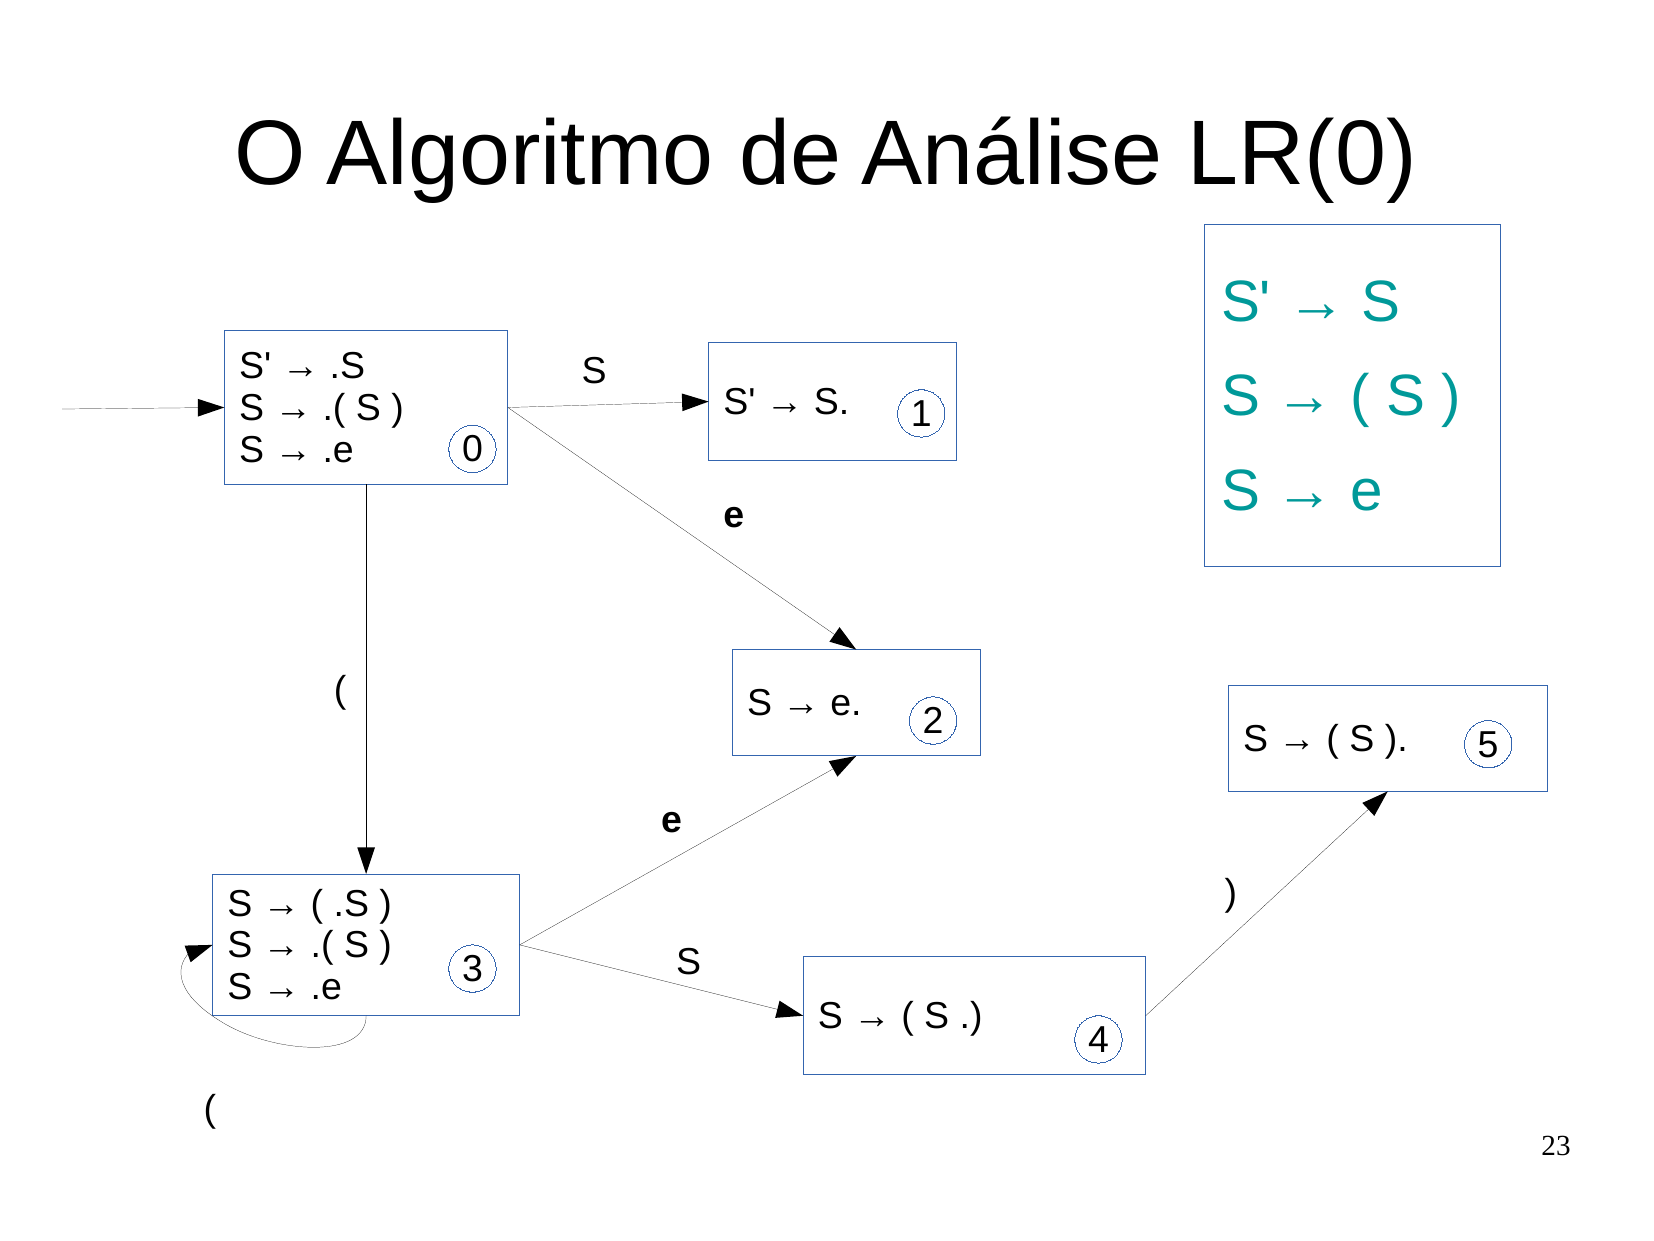

# O Algoritmo de Análise LR(0)
 S' → S
 S → ( S )
 S → e
S' → .S
S → .( S )
S → .e
S
S' → S.
1
0
e
S → e.
(
S → ( S ).
2
5
e
)
S → ( .S )
S → .( S )
S → .e
S
3
S → ( S .)
4
(
23